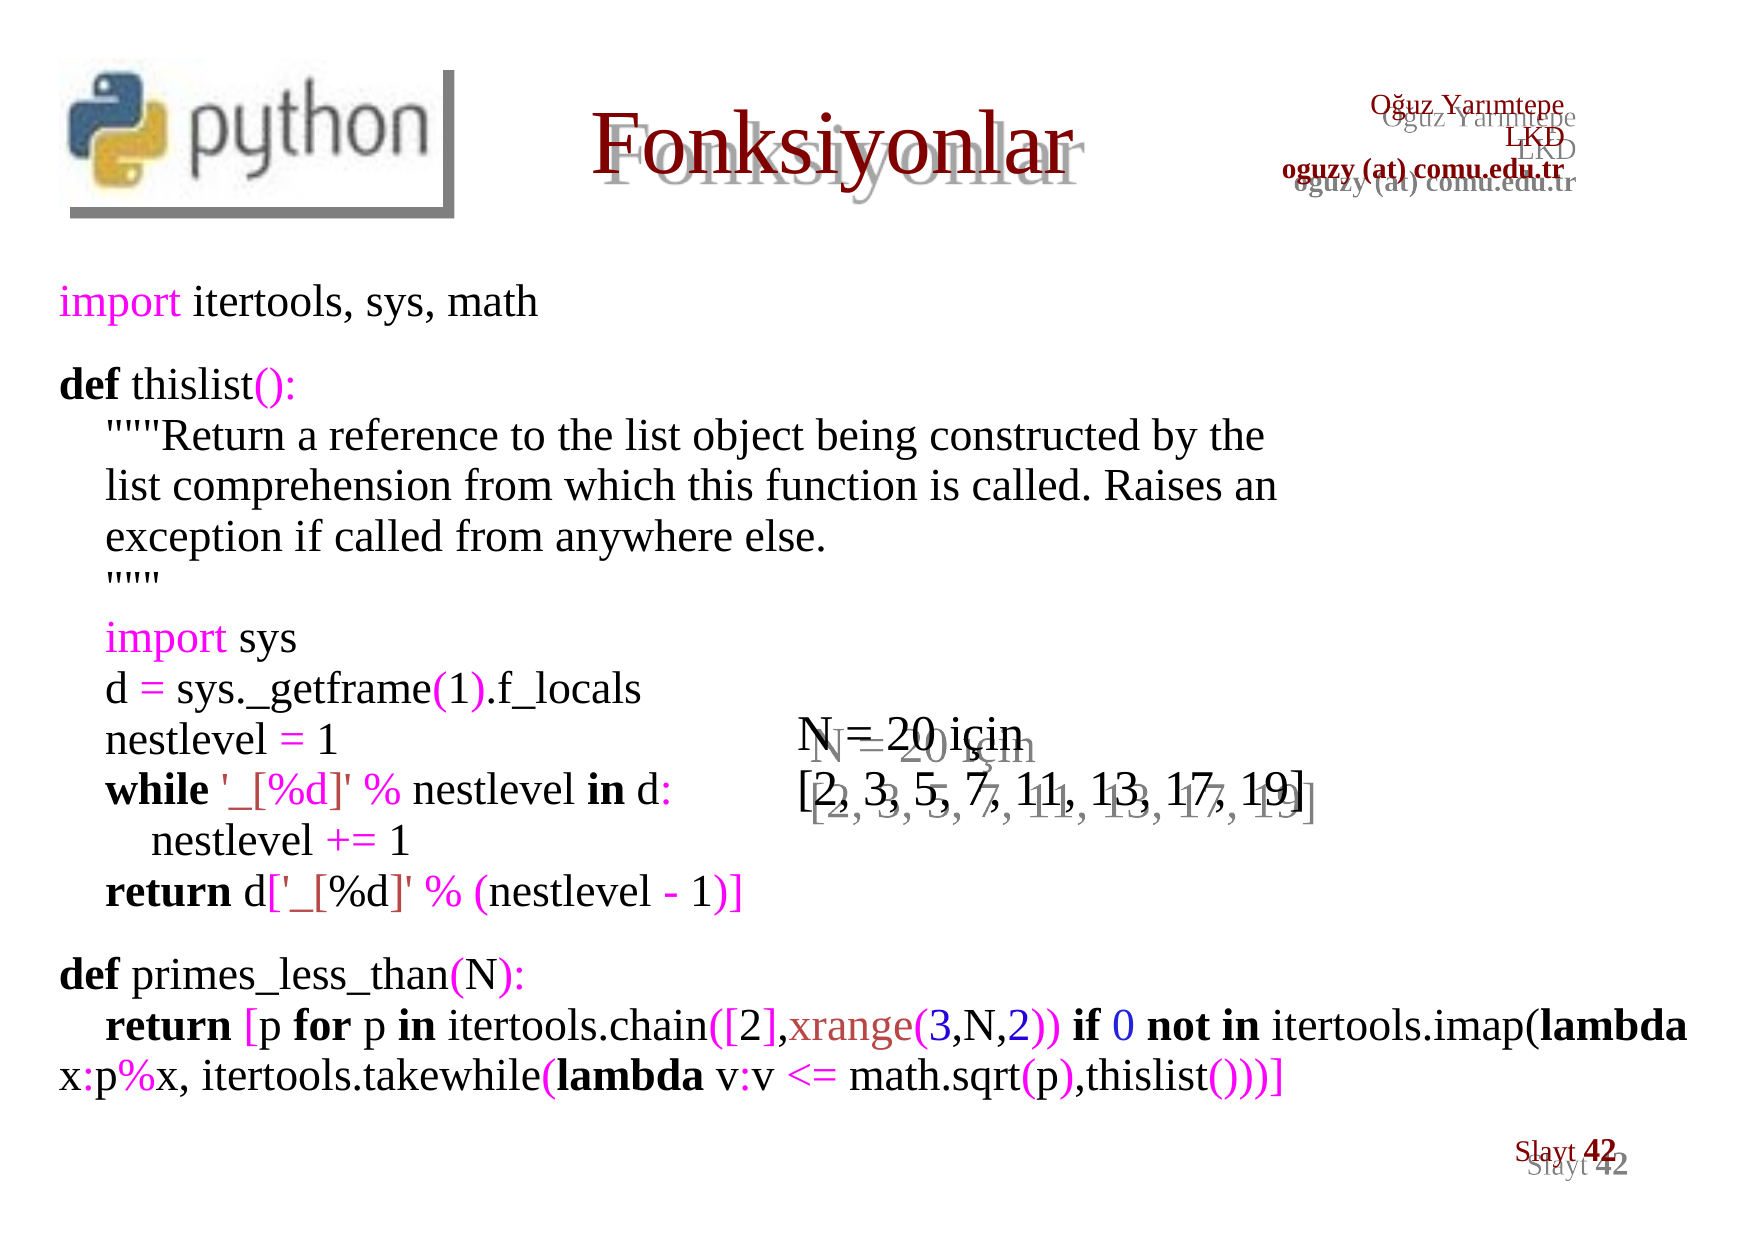

# Fonksiyonlar
import itertools, sys, math
def thislist():
 """Return a reference to the list object being constructed by the
 list comprehension from which this function is called. Raises an
 exception if called from anywhere else.
 """
 import sys
 d = sys._getframe(1).f_locals
 nestlevel = 1
 while '_[%d]' % nestlevel in d:
 nestlevel += 1
 return d['_[%d]' % (nestlevel - 1)]
def primes_less_than(N):
 return [p for p in itertools.chain([2],xrange(3,N,2)) if 0 not in itertools.imap(lambda x:p%x, itertools.takewhile(lambda v:v <= math.sqrt(p),thislist()))]
N = 20 için
[2, 3, 5, 7, 11, 13, 17, 19]